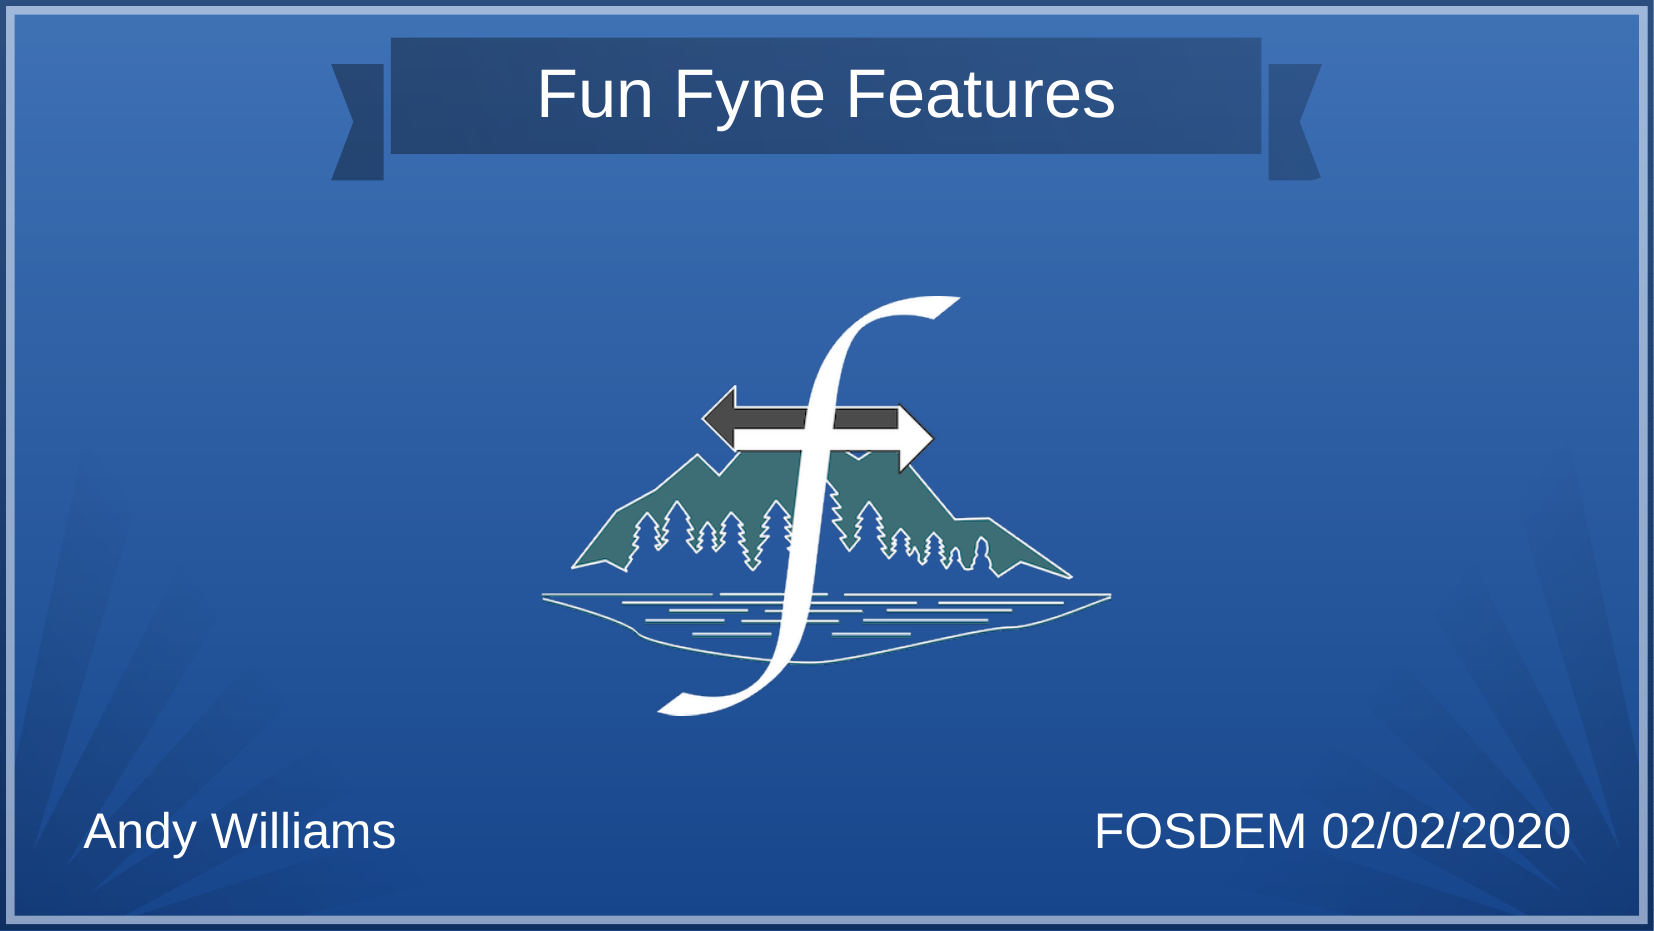

# Fun Fyne Features
Andy Williams
FOSDEM 02/02/2020